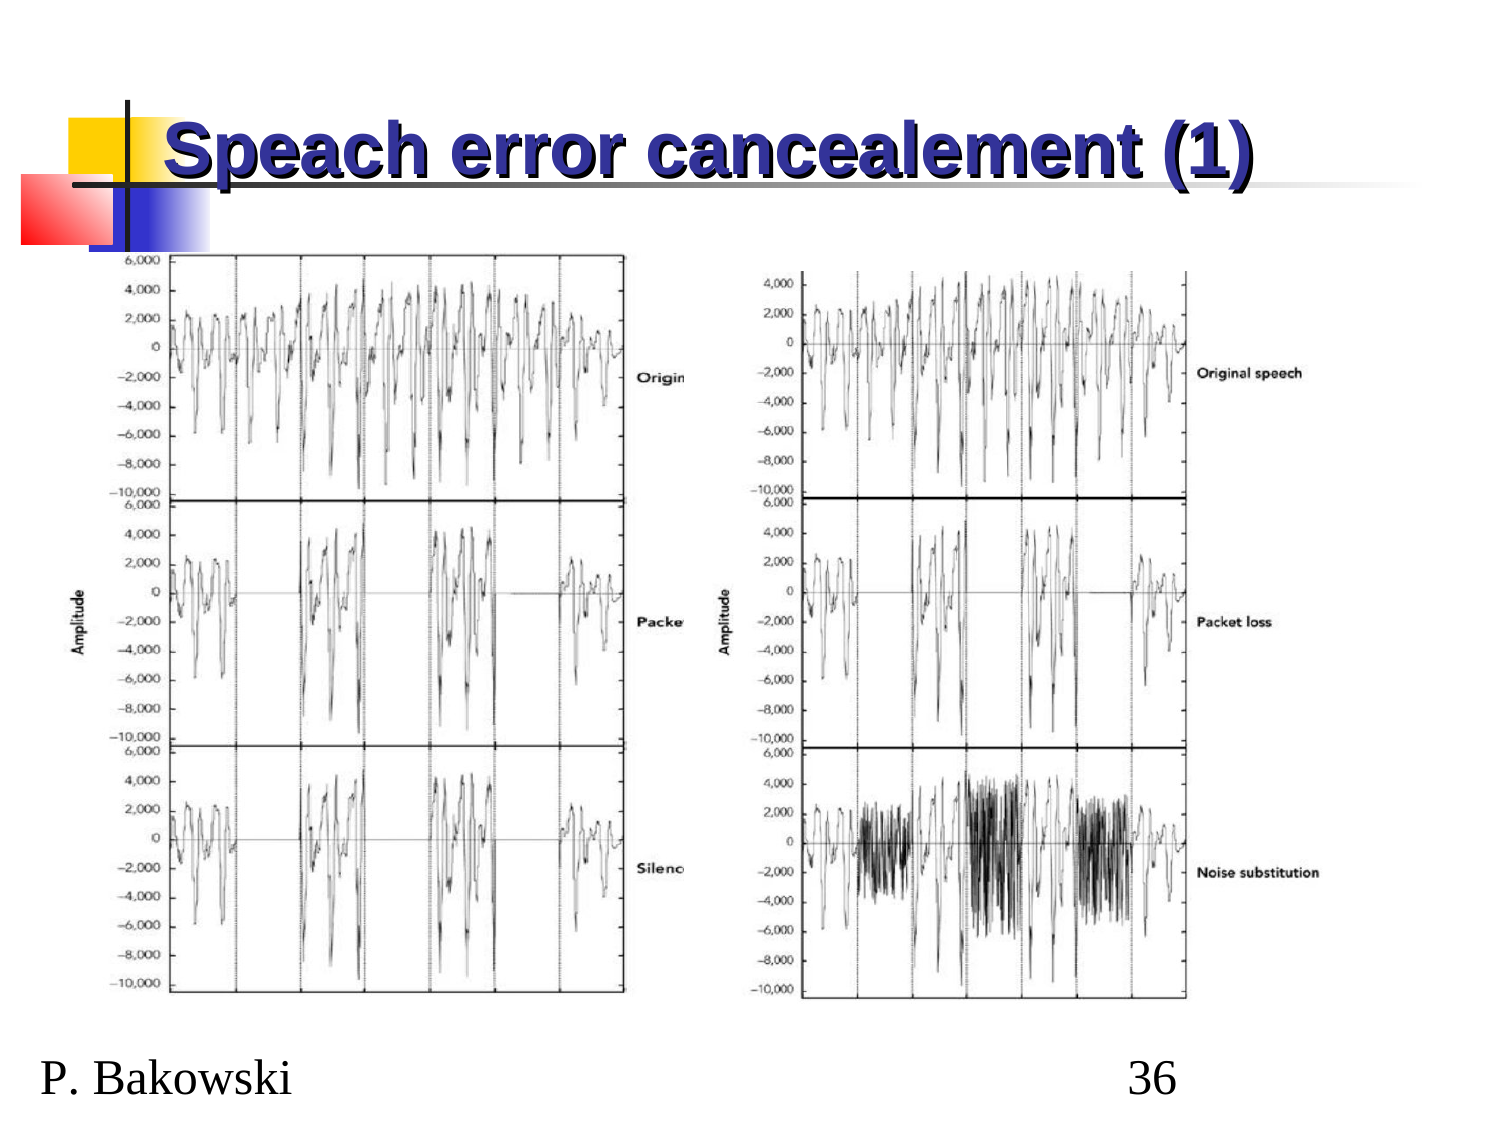

# Speach error cancealement (1)
P.Bakowski
36